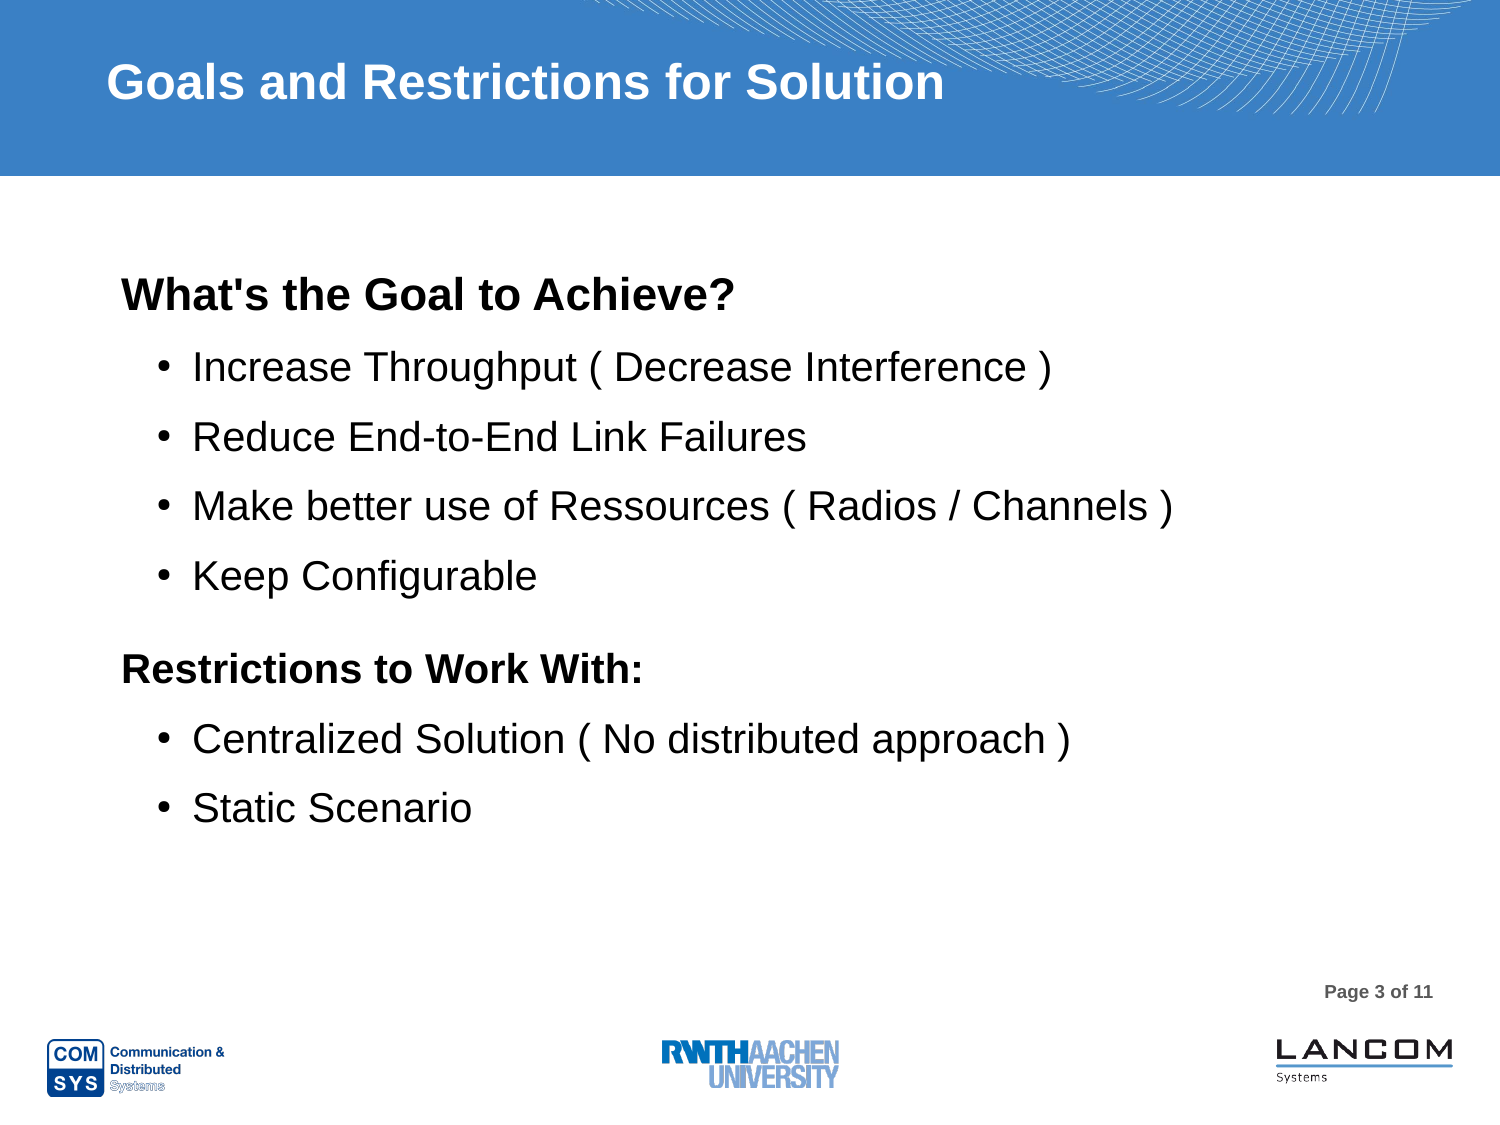

# Goals and Restrictions for Solution
What's the Goal to Achieve?
Increase Throughput ( Decrease Interference )
Reduce End-to-End Link Failures
Make better use of Ressources ( Radios / Channels )
Keep Configurable
Restrictions to Work With:
Centralized Solution ( No distributed approach )
Static Scenario